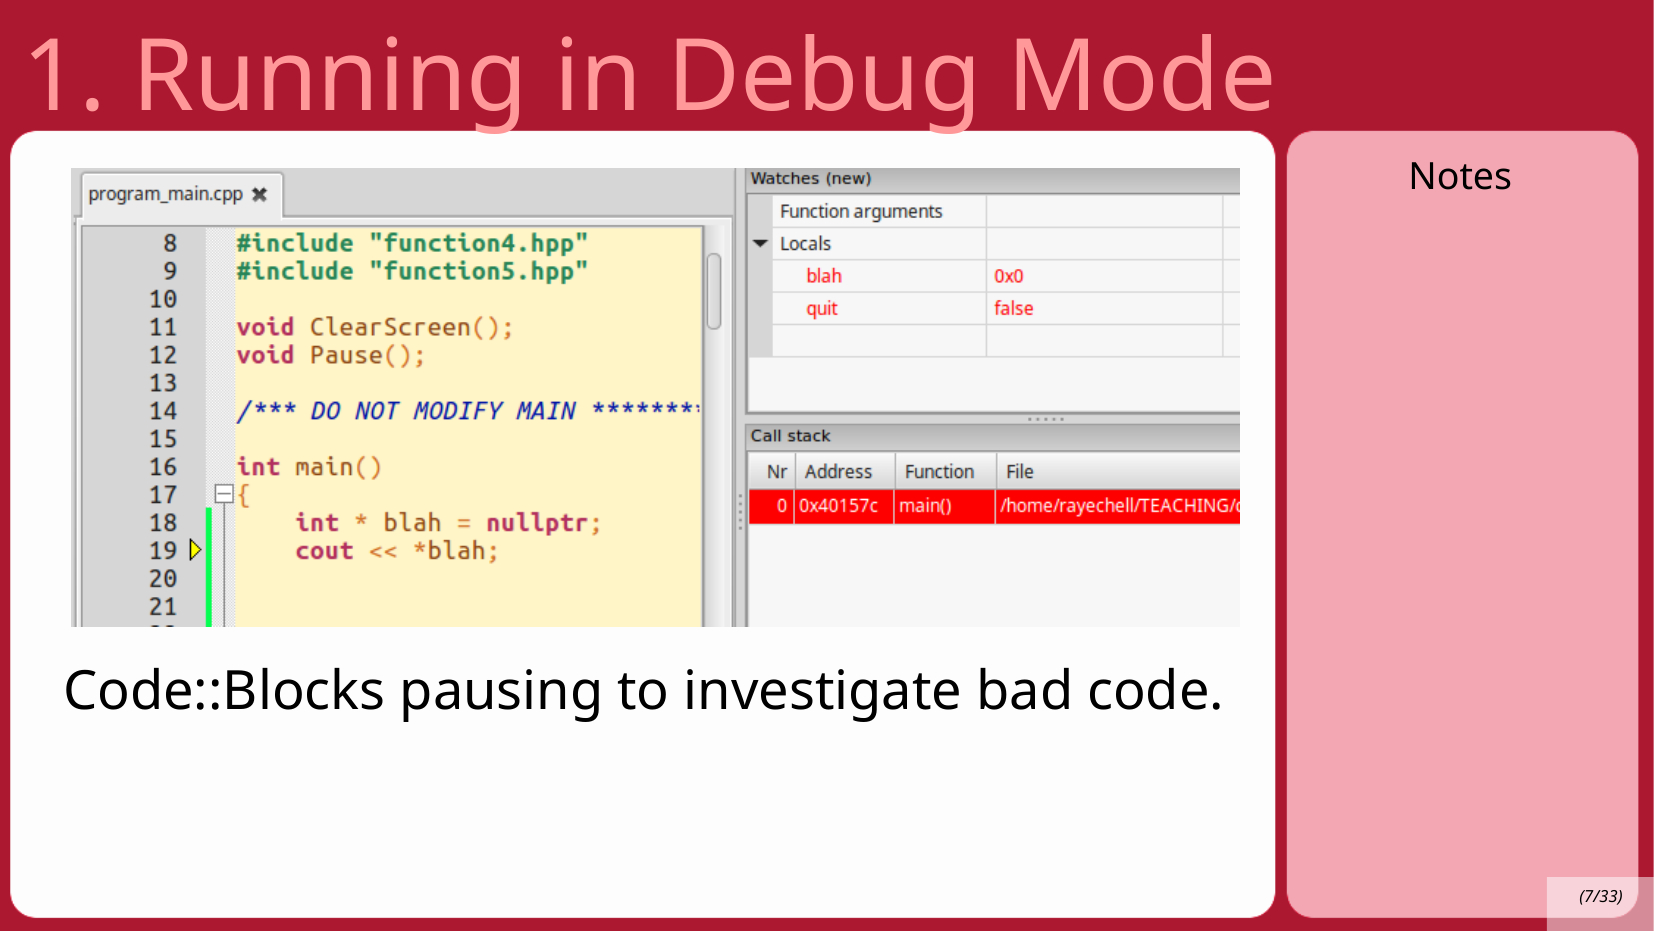

# 1. Running in Debug Mode
Notes
Code::Blocks pausing to investigate bad code.